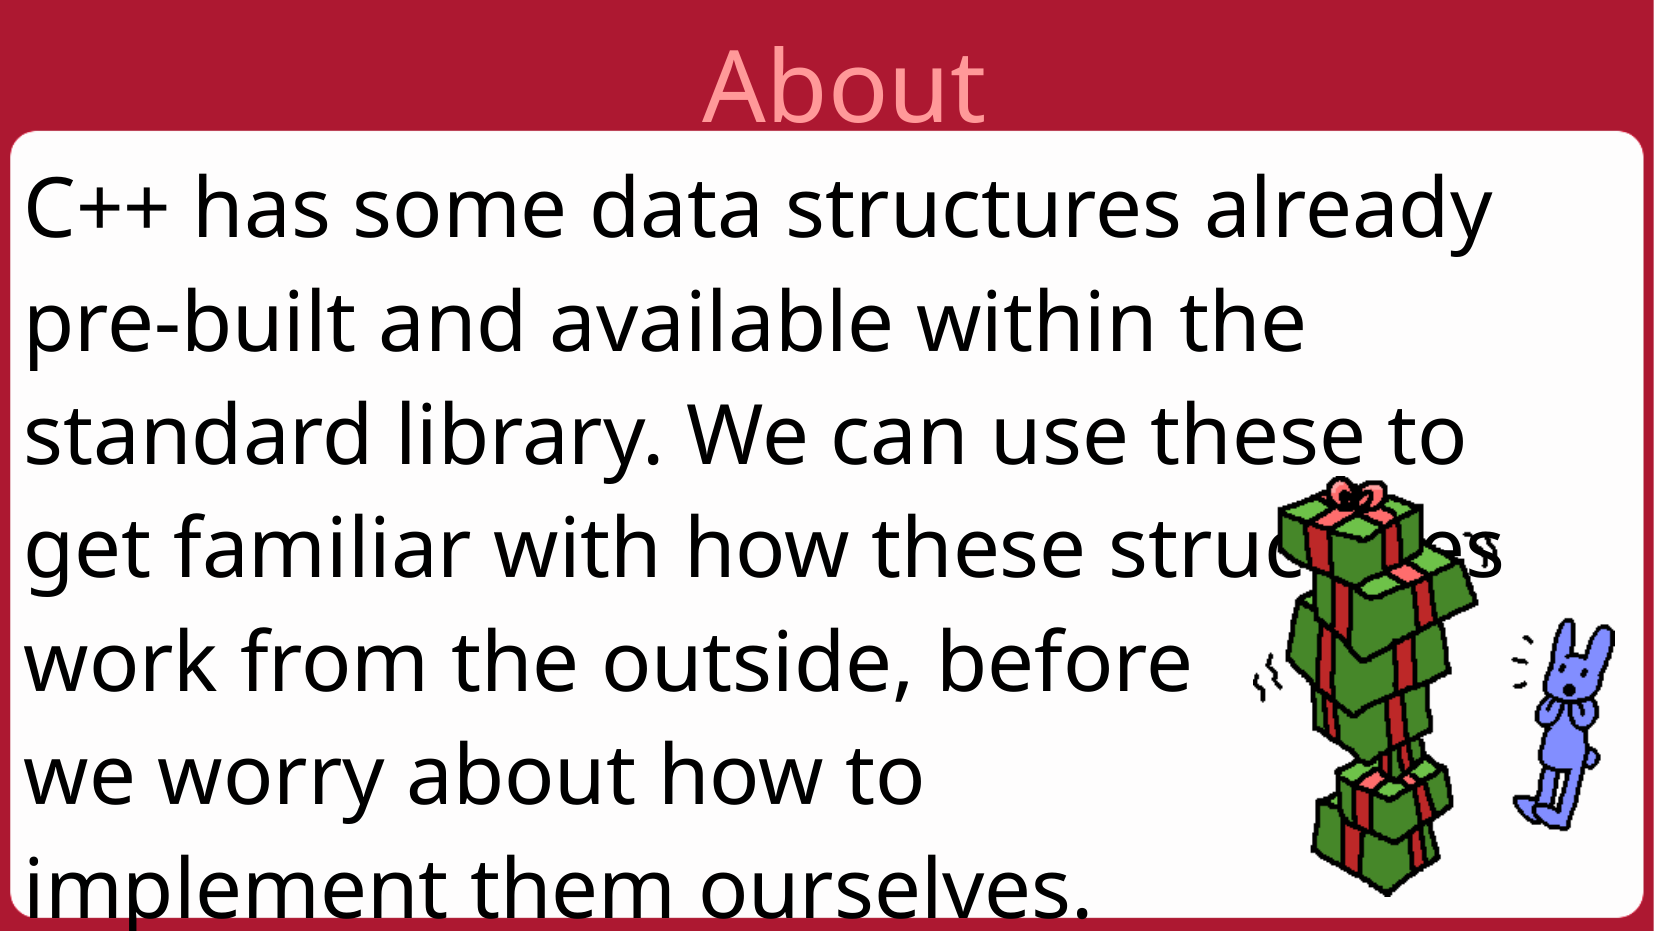

# About
C++ has some data structures already pre-built and available within the standard library. We can use these to get familiar with how these structures
work from the outside, before
we worry about how to
implement them ourselves.